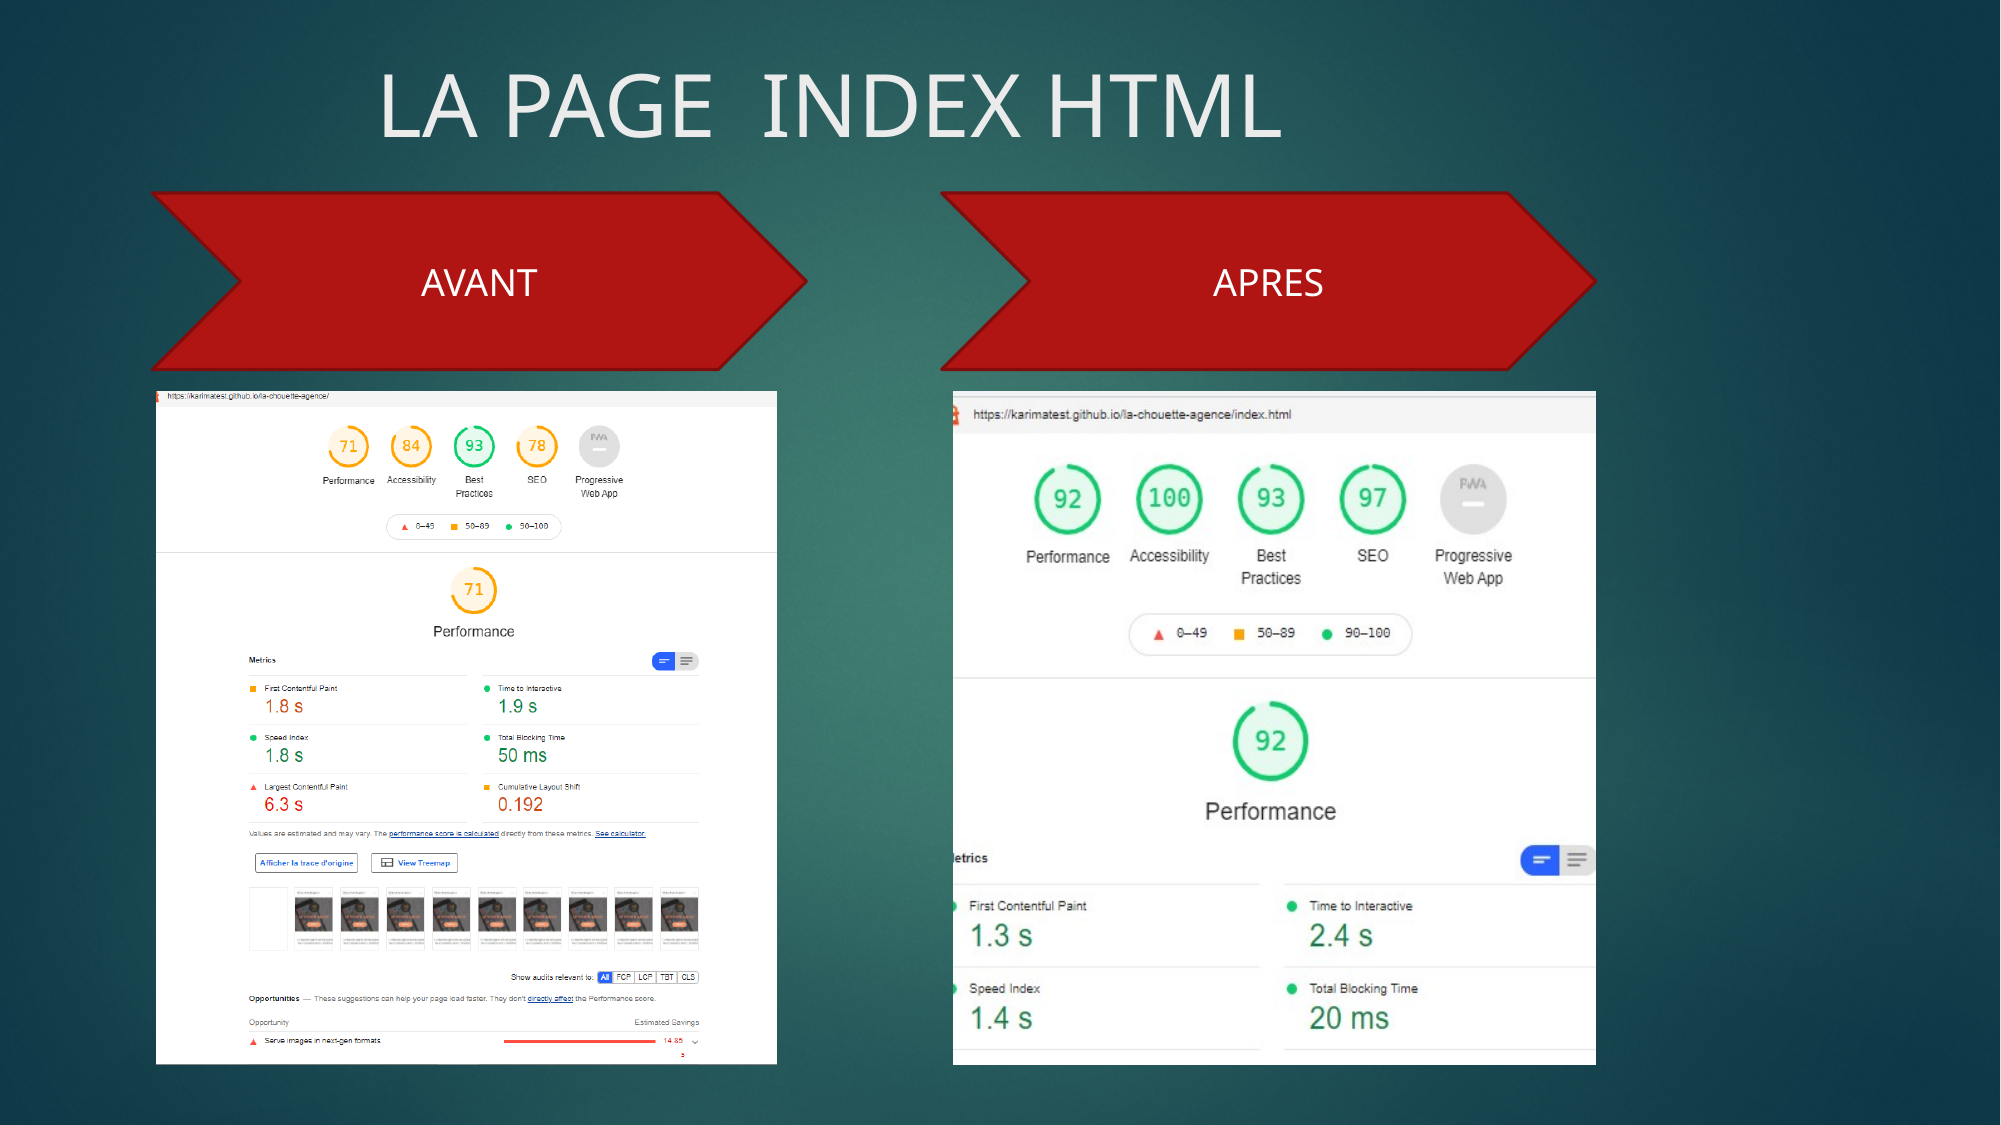

# LA PAGE  INDEX HTML
AVANT
APRES